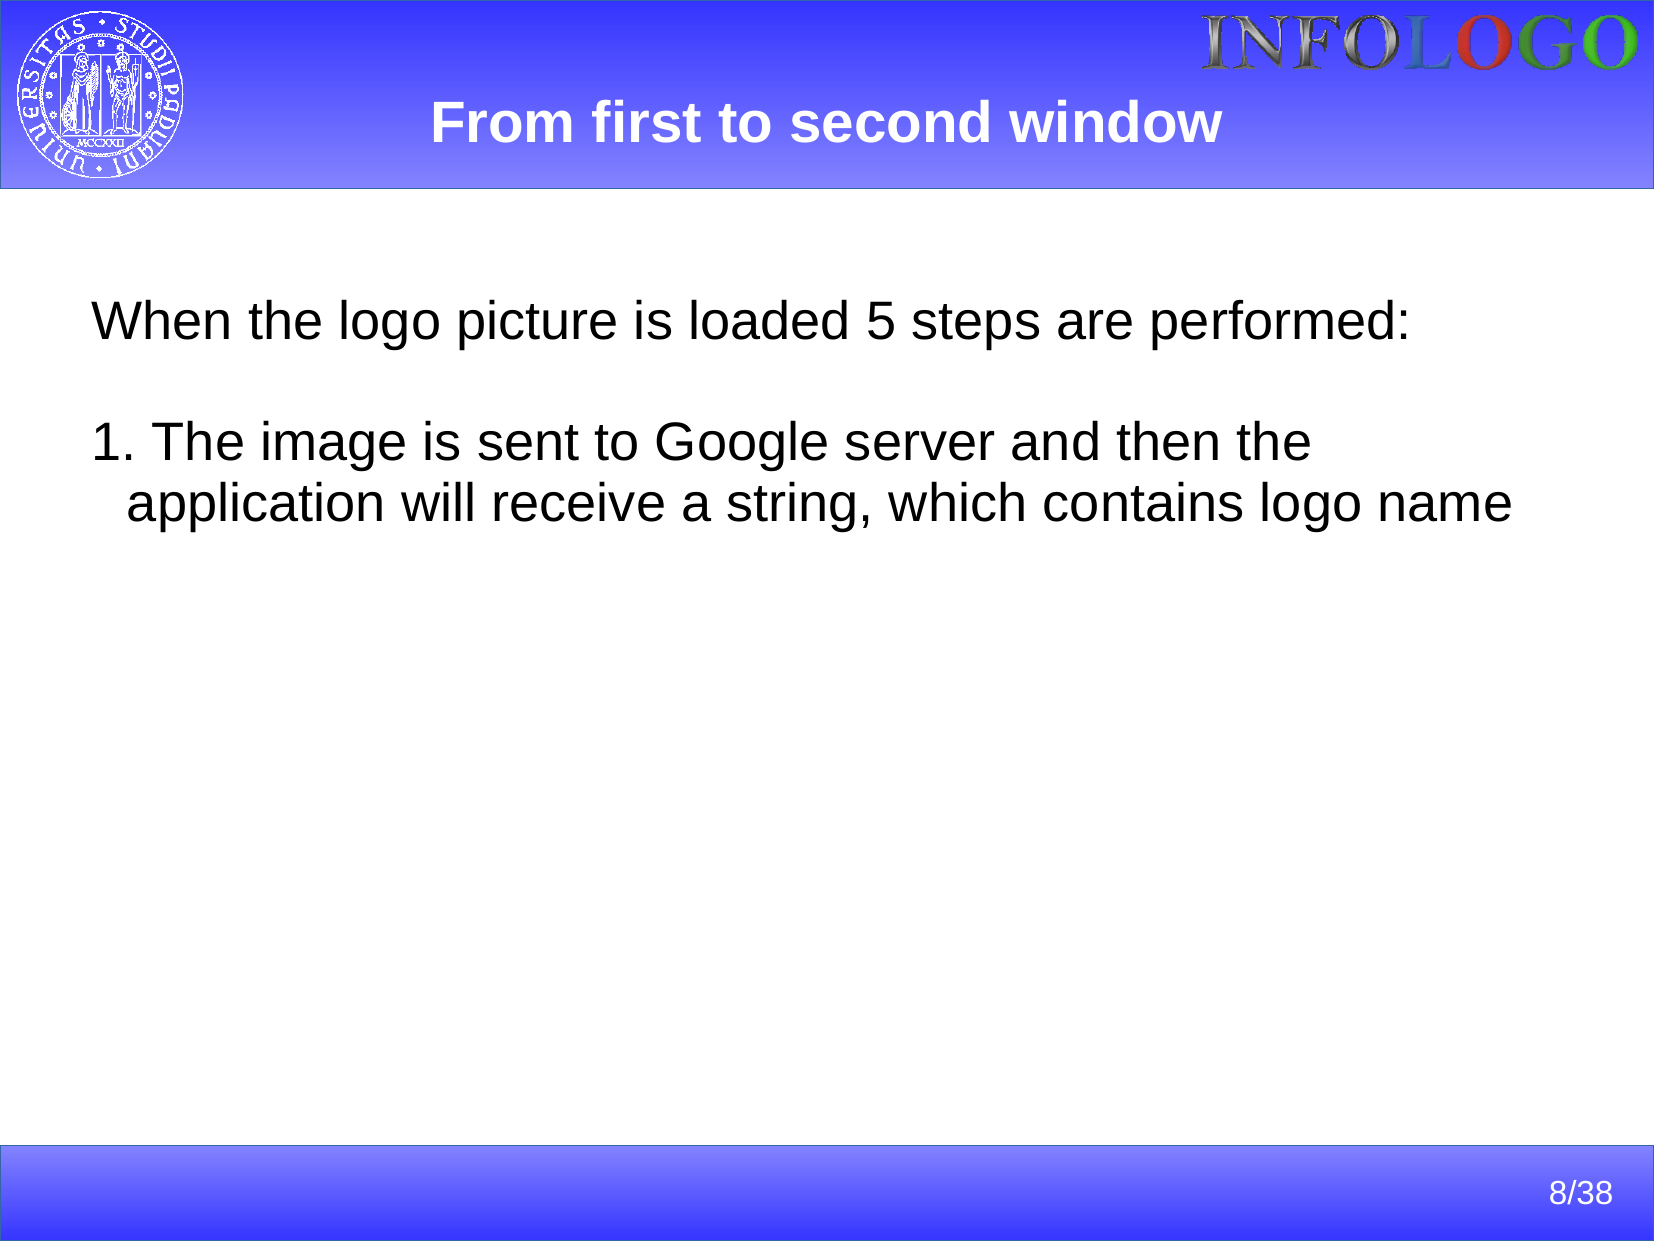

From first to second window
When the logo picture is loaded 5 steps are performed:
 The image is sent to Google server and then the application will receive a string, which contains logo name
8/38